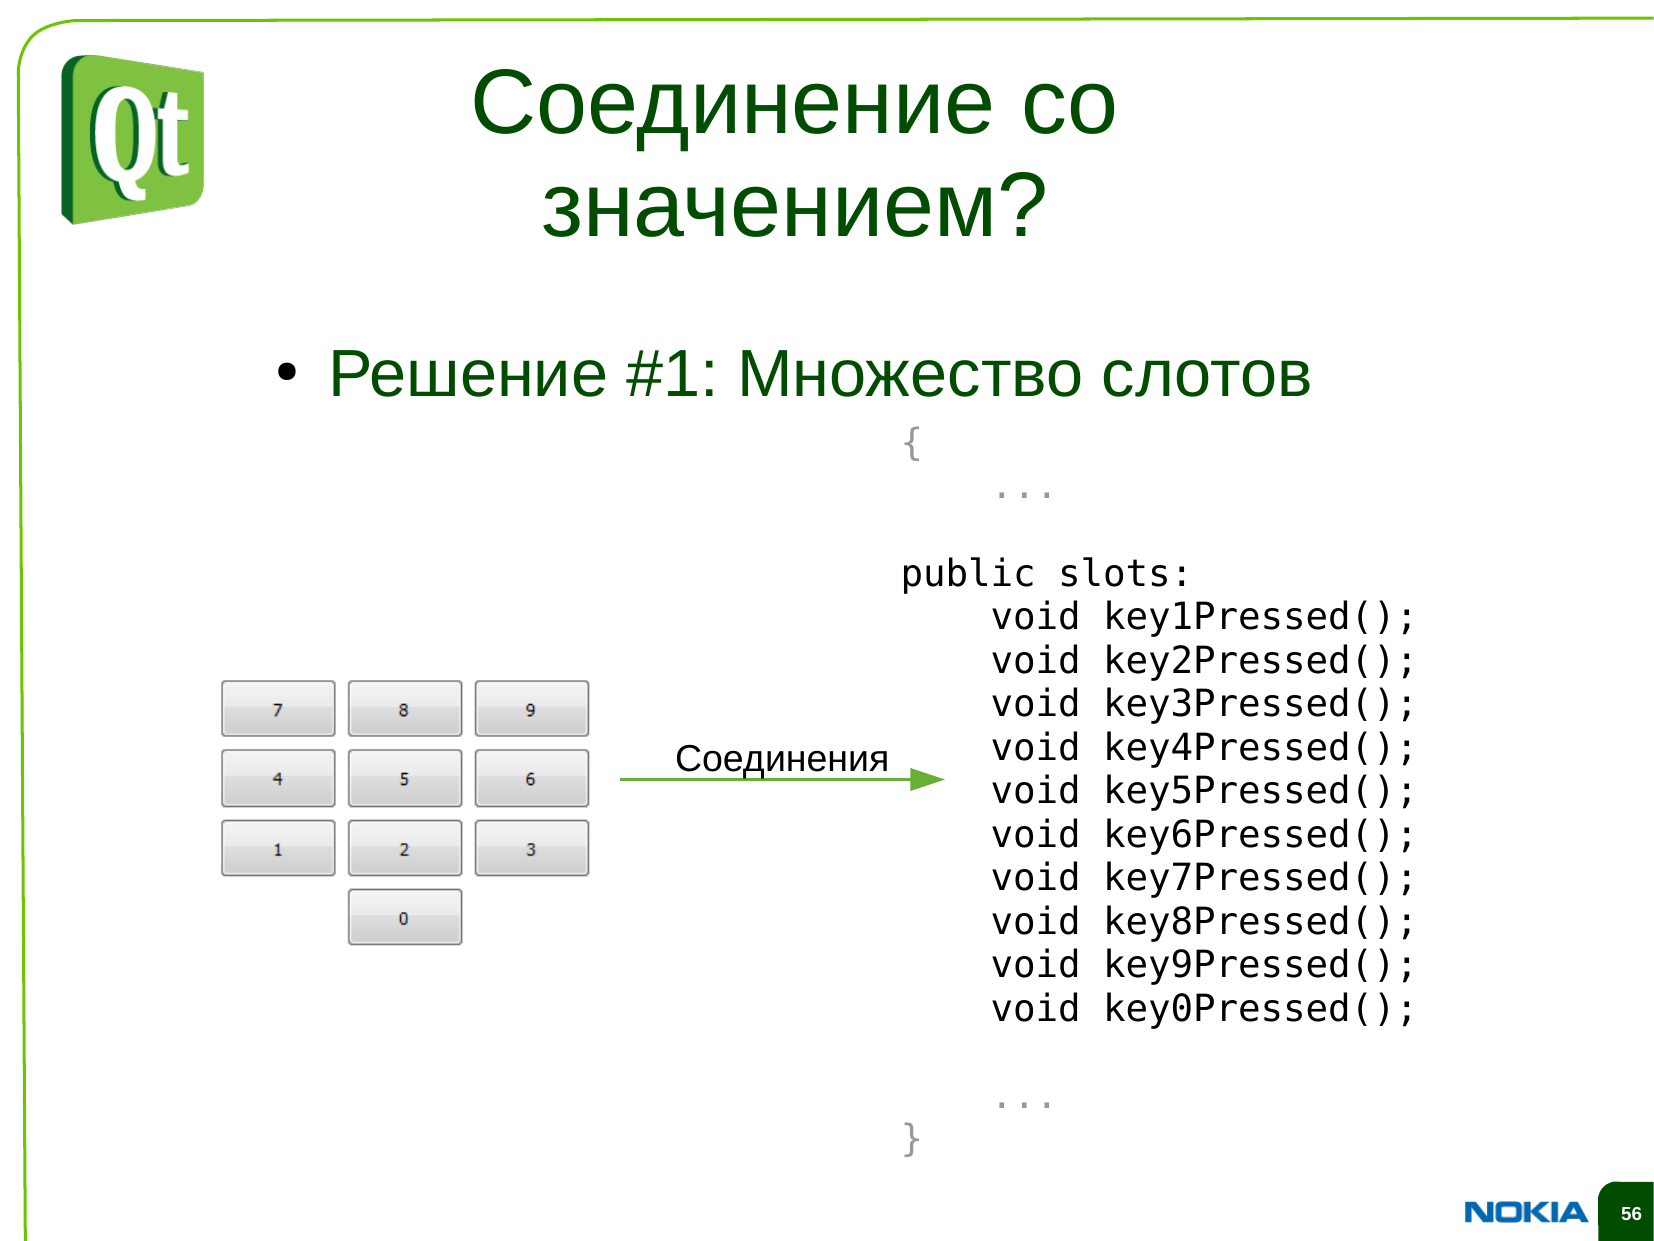

# Соединение со значением?
Решение #1: Множество слотов
{
 ...
public slots:
 void key1Pressed();
 void key2Pressed();
 void key3Pressed();
 void key4Pressed();
 void key5Pressed();
 void key6Pressed();
 void key7Pressed();
 void key8Pressed();
 void key9Pressed();
 void key0Pressed();
 ...
}
Соединения